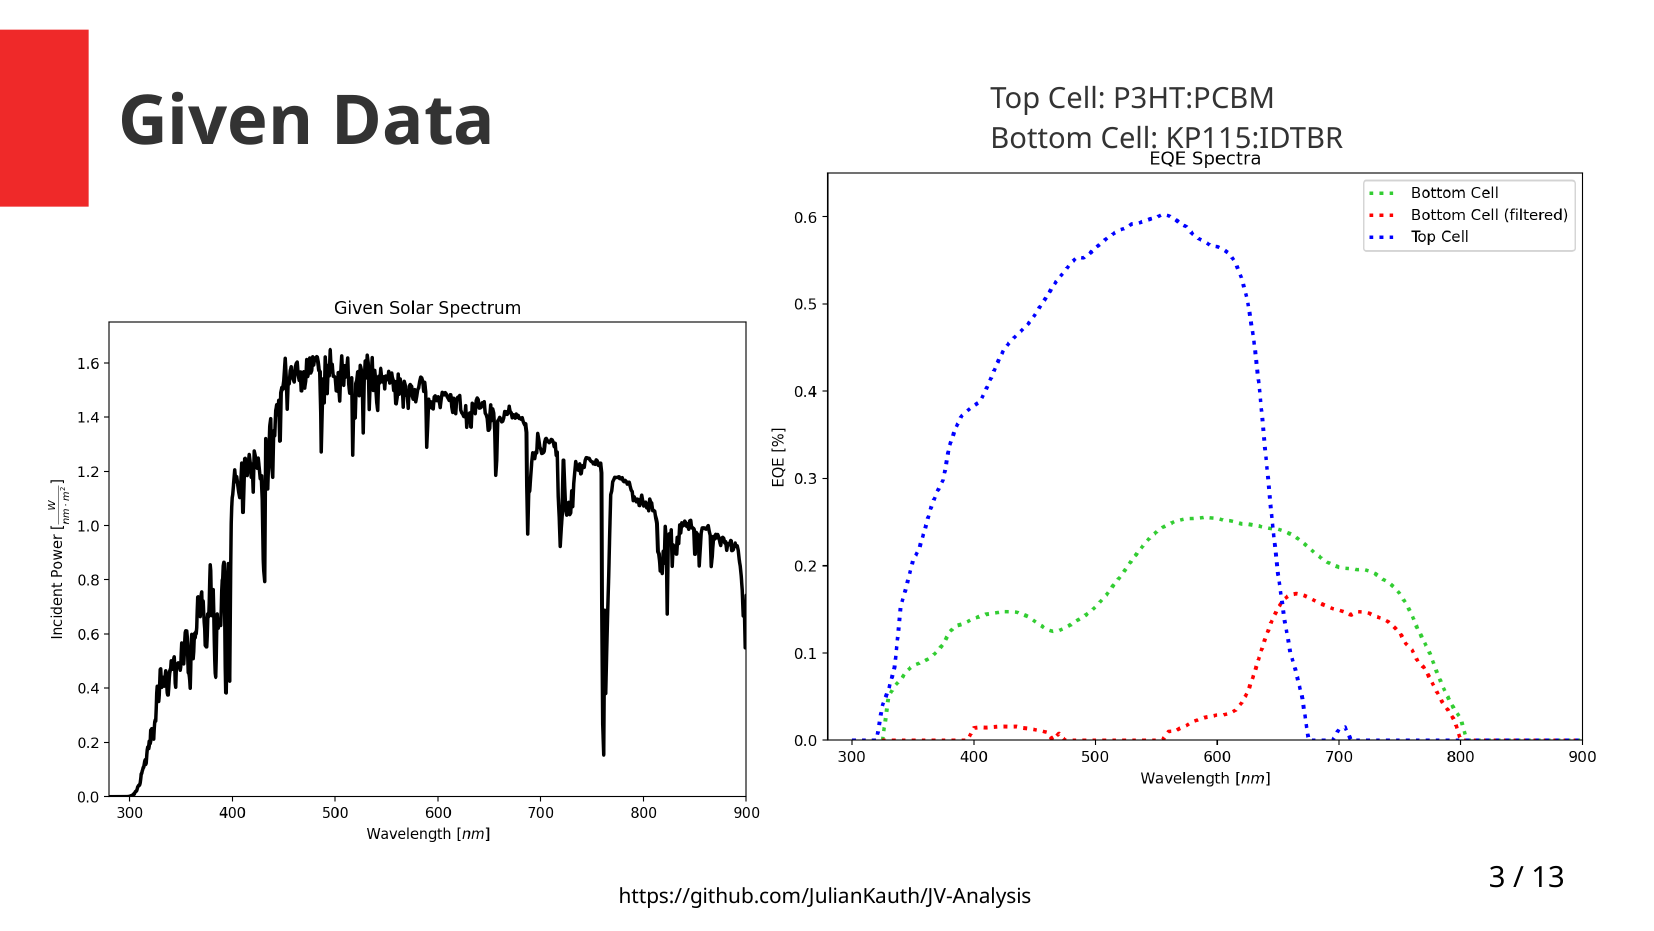

# Given Data
Top Cell: P3HT:PCBM
Bottom Cell: KP115:IDTBR
3